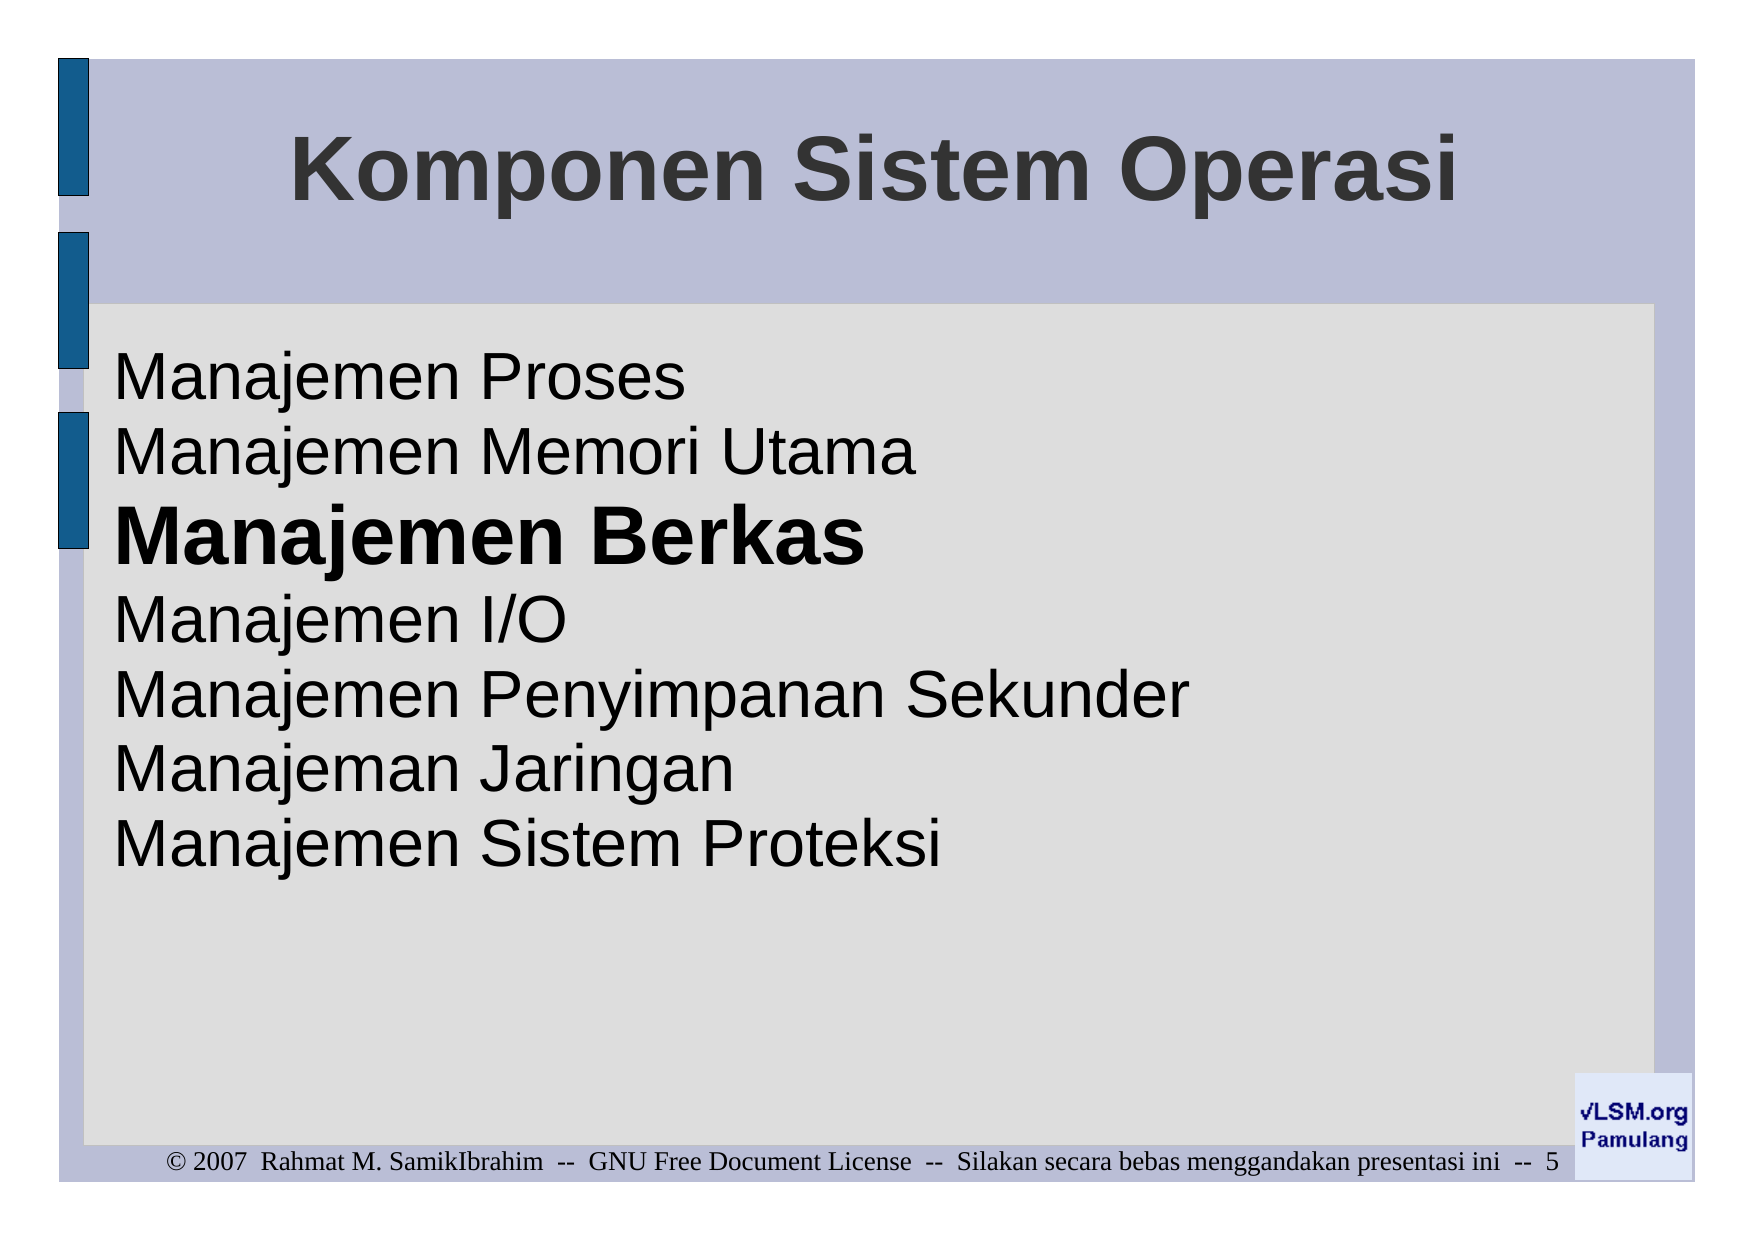

# Komponen Sistem Operasi
Manajemen Proses
Manajemen Memori Utama
Manajemen Berkas
Manajemen I/O
Manajemen Penyimpanan Sekunder
Manajeman Jaringan
Manajemen Sistem Proteksi